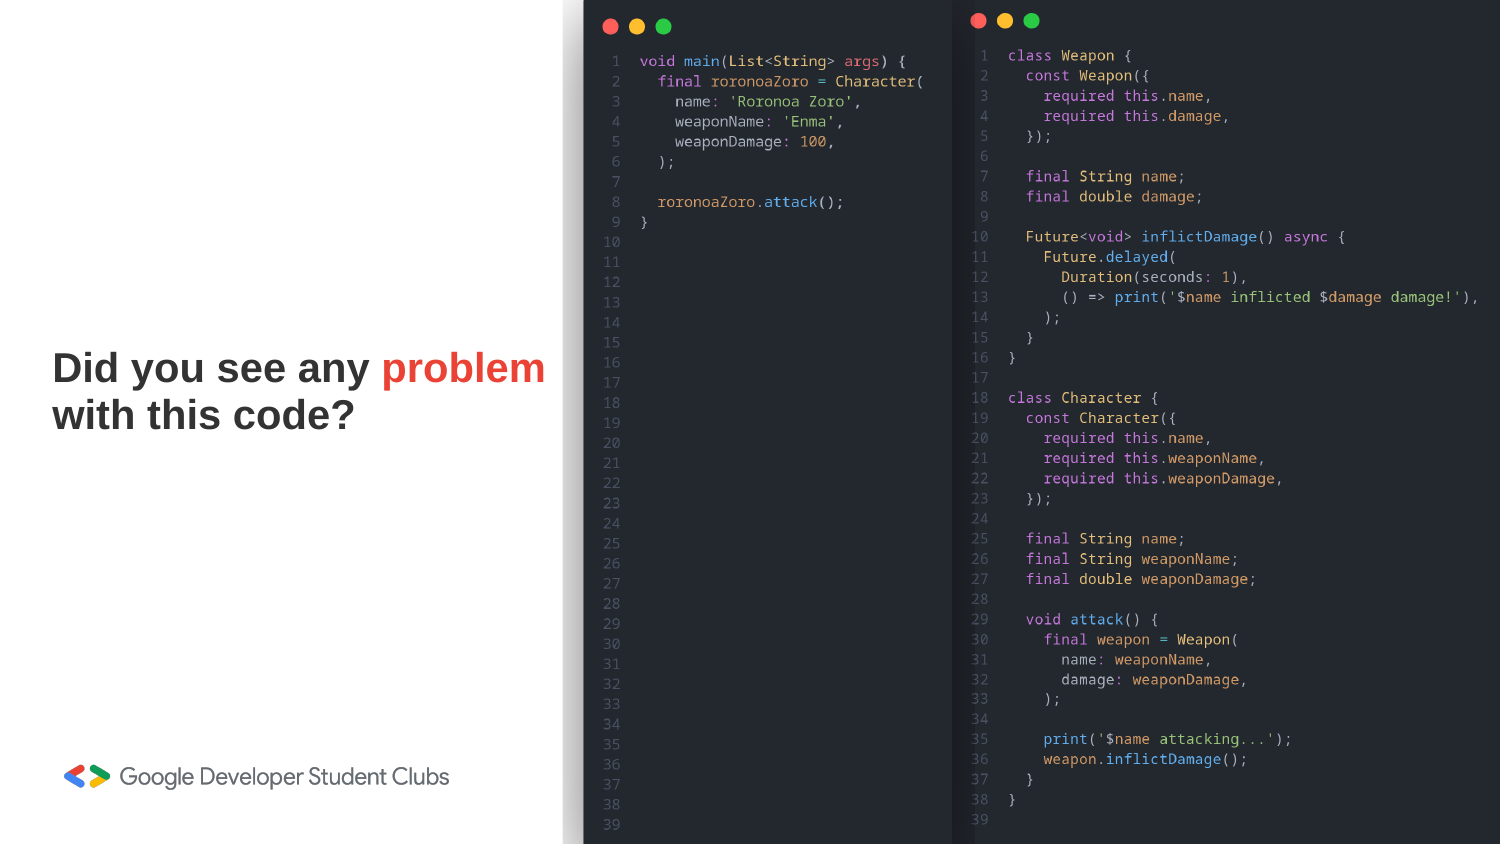

Did you see any problem
with this code?